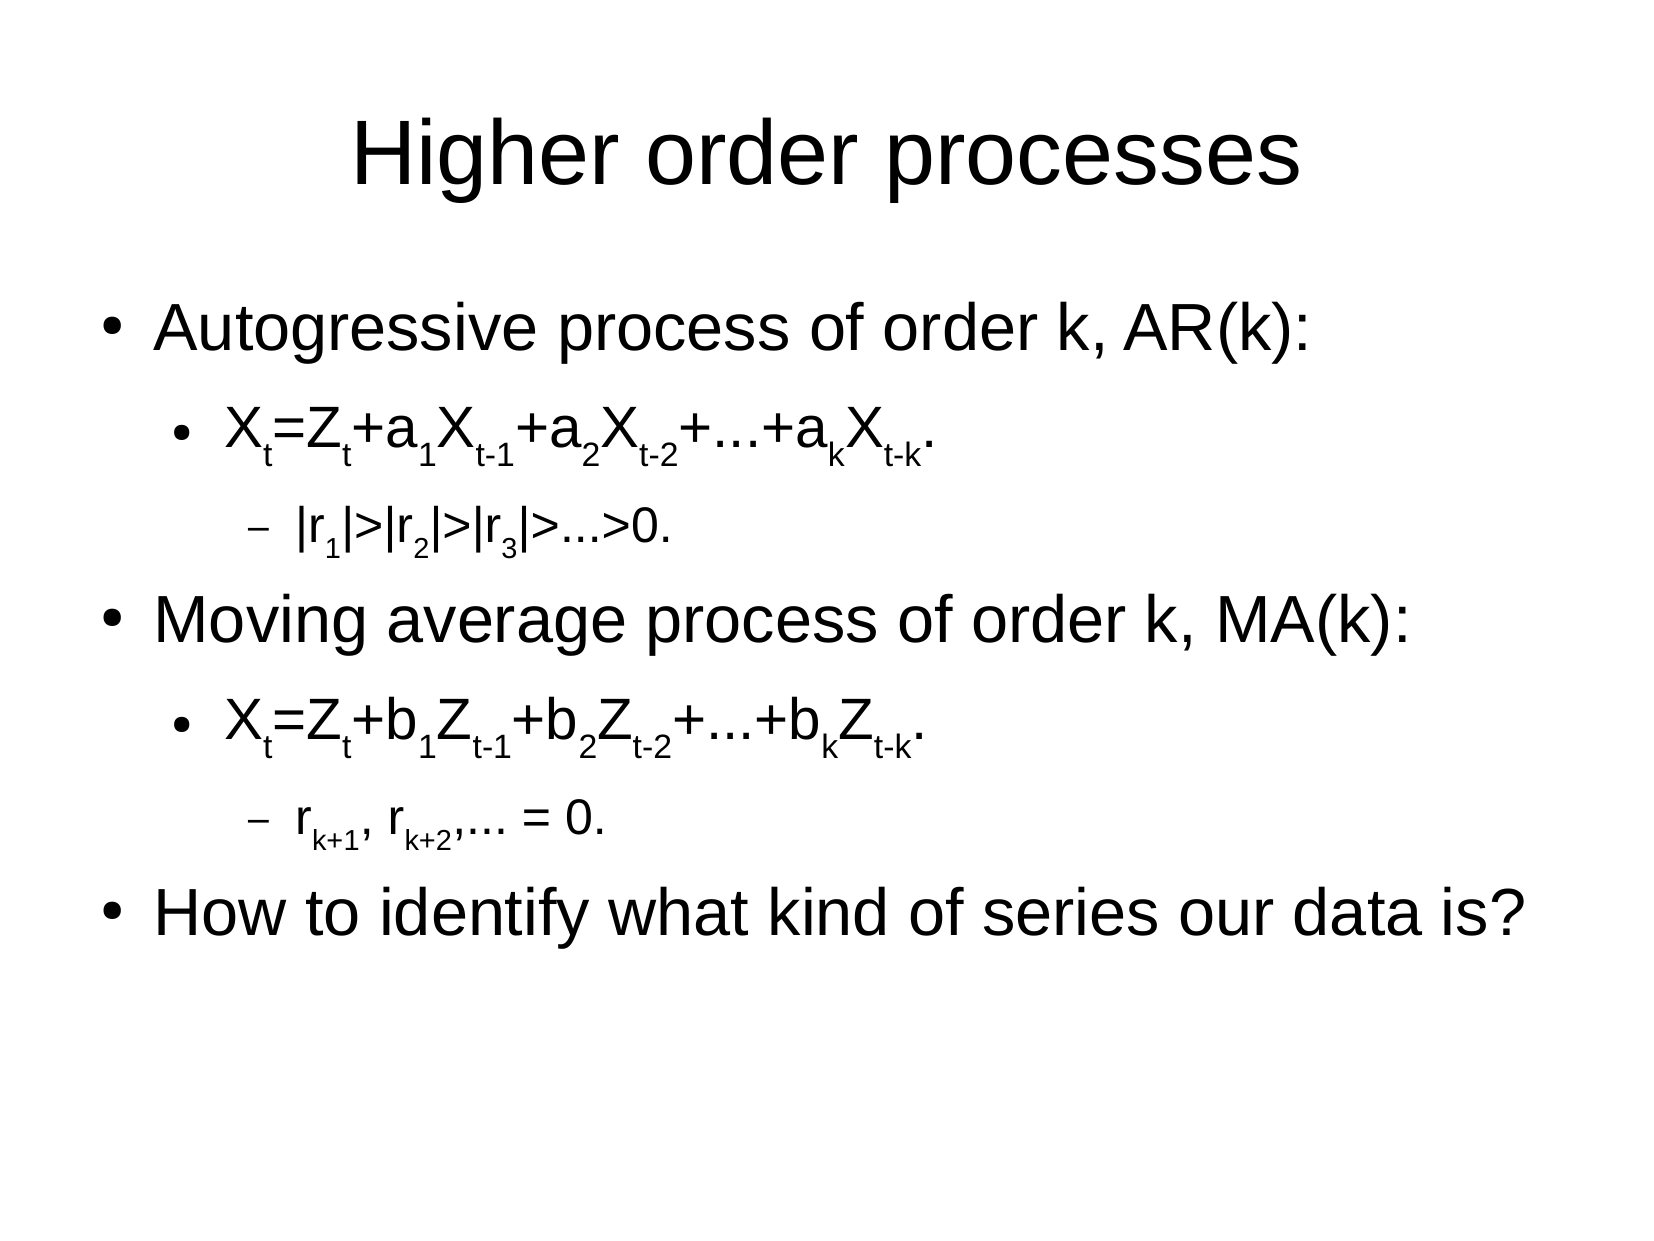

# Higher order processes
Autogressive process of order k, AR(k):
Xt=Zt+a1Xt-1+a2Xt-2+...+akXt-k.
|r1|>|r2|>|r3|>...>0.
Moving average process of order k, MA(k):
Xt=Zt+b1Zt-1+b2Zt-2+...+bkZt-k.
rk+1, rk+2,... = 0.
How to identify what kind of series our data is?